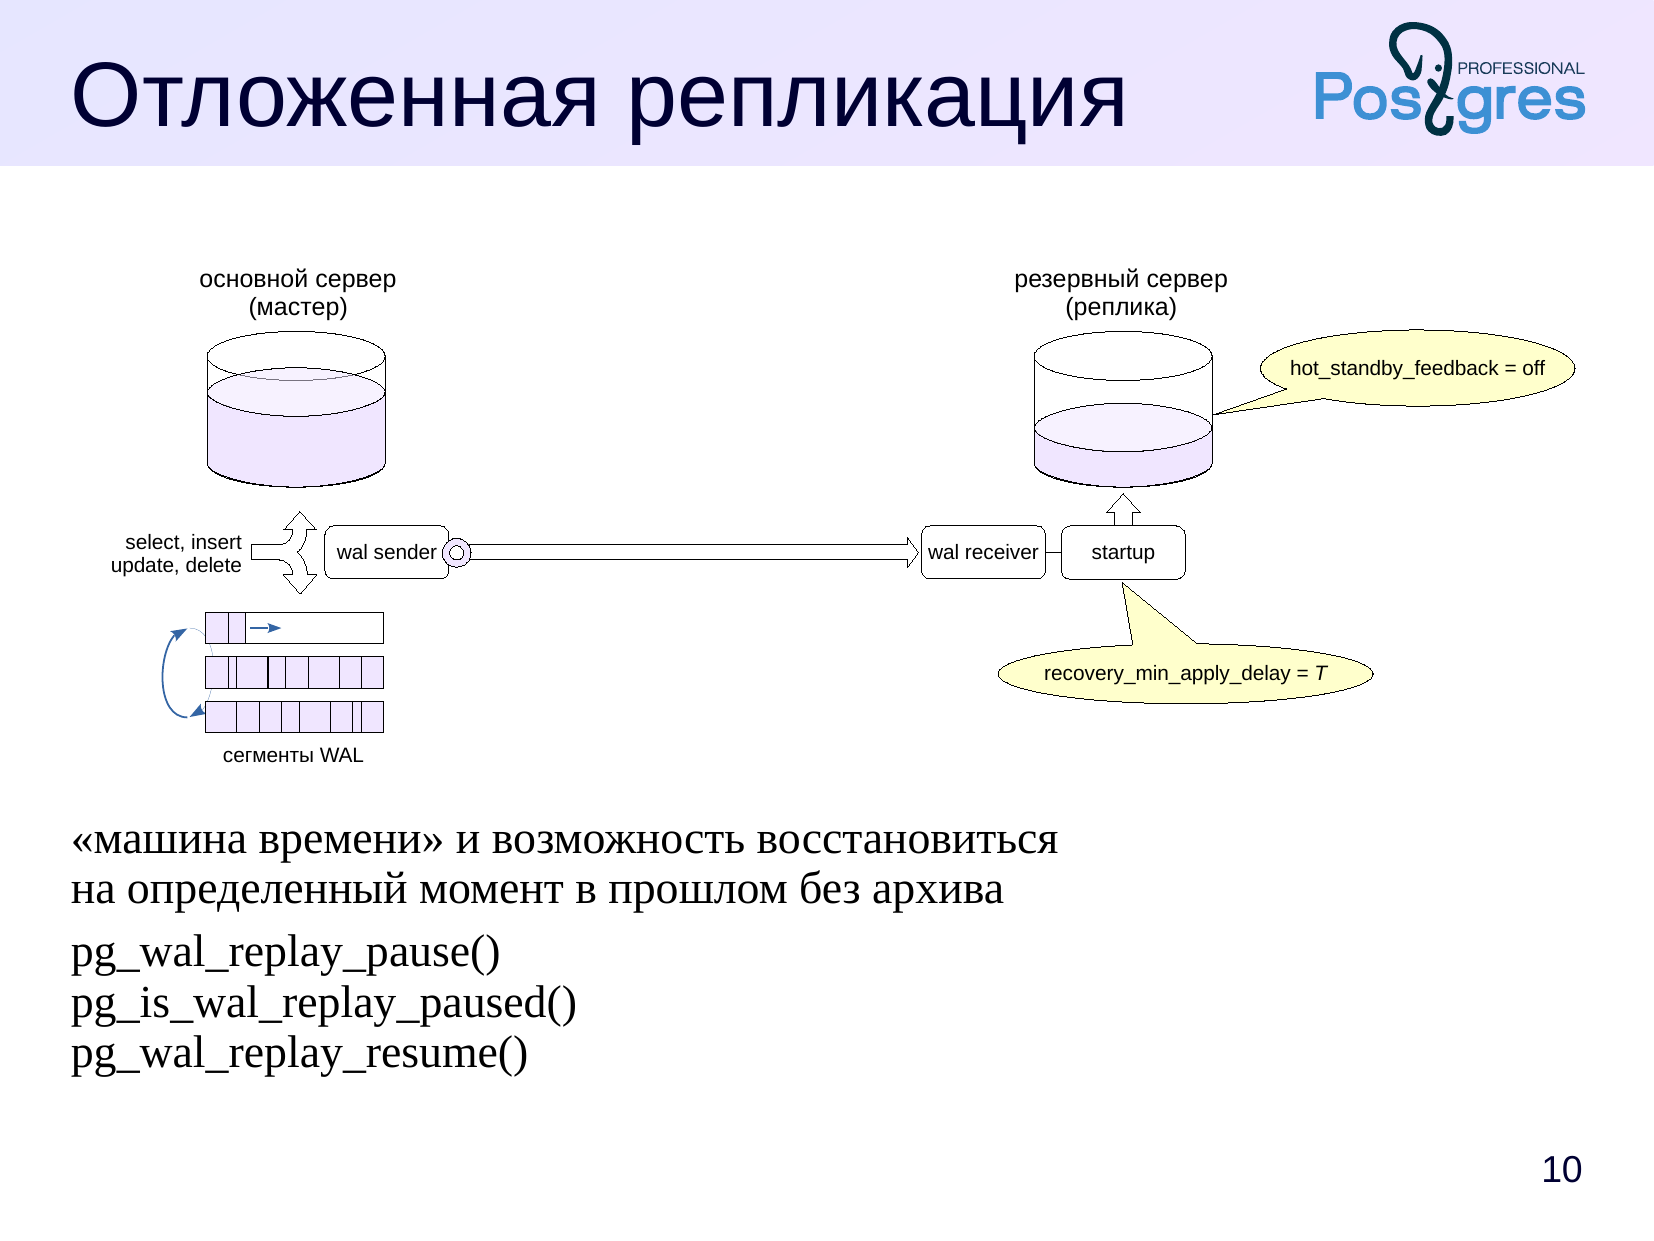

# Отложенная репликация
основной сервер
(мастер)
резервный сервер
(реплика)
«машина времени» и возможность восстановиться
на определенный момент в прошлом без архива
pg_wal_replay_pause()
pg_is_wal_replay_paused()
pg_wal_replay_resume()
hot_standby_feedback = off
select, insert
update, delete
wal sender
wal receiver
startup
recovery_min_apply_delay = T
сегменты WAL